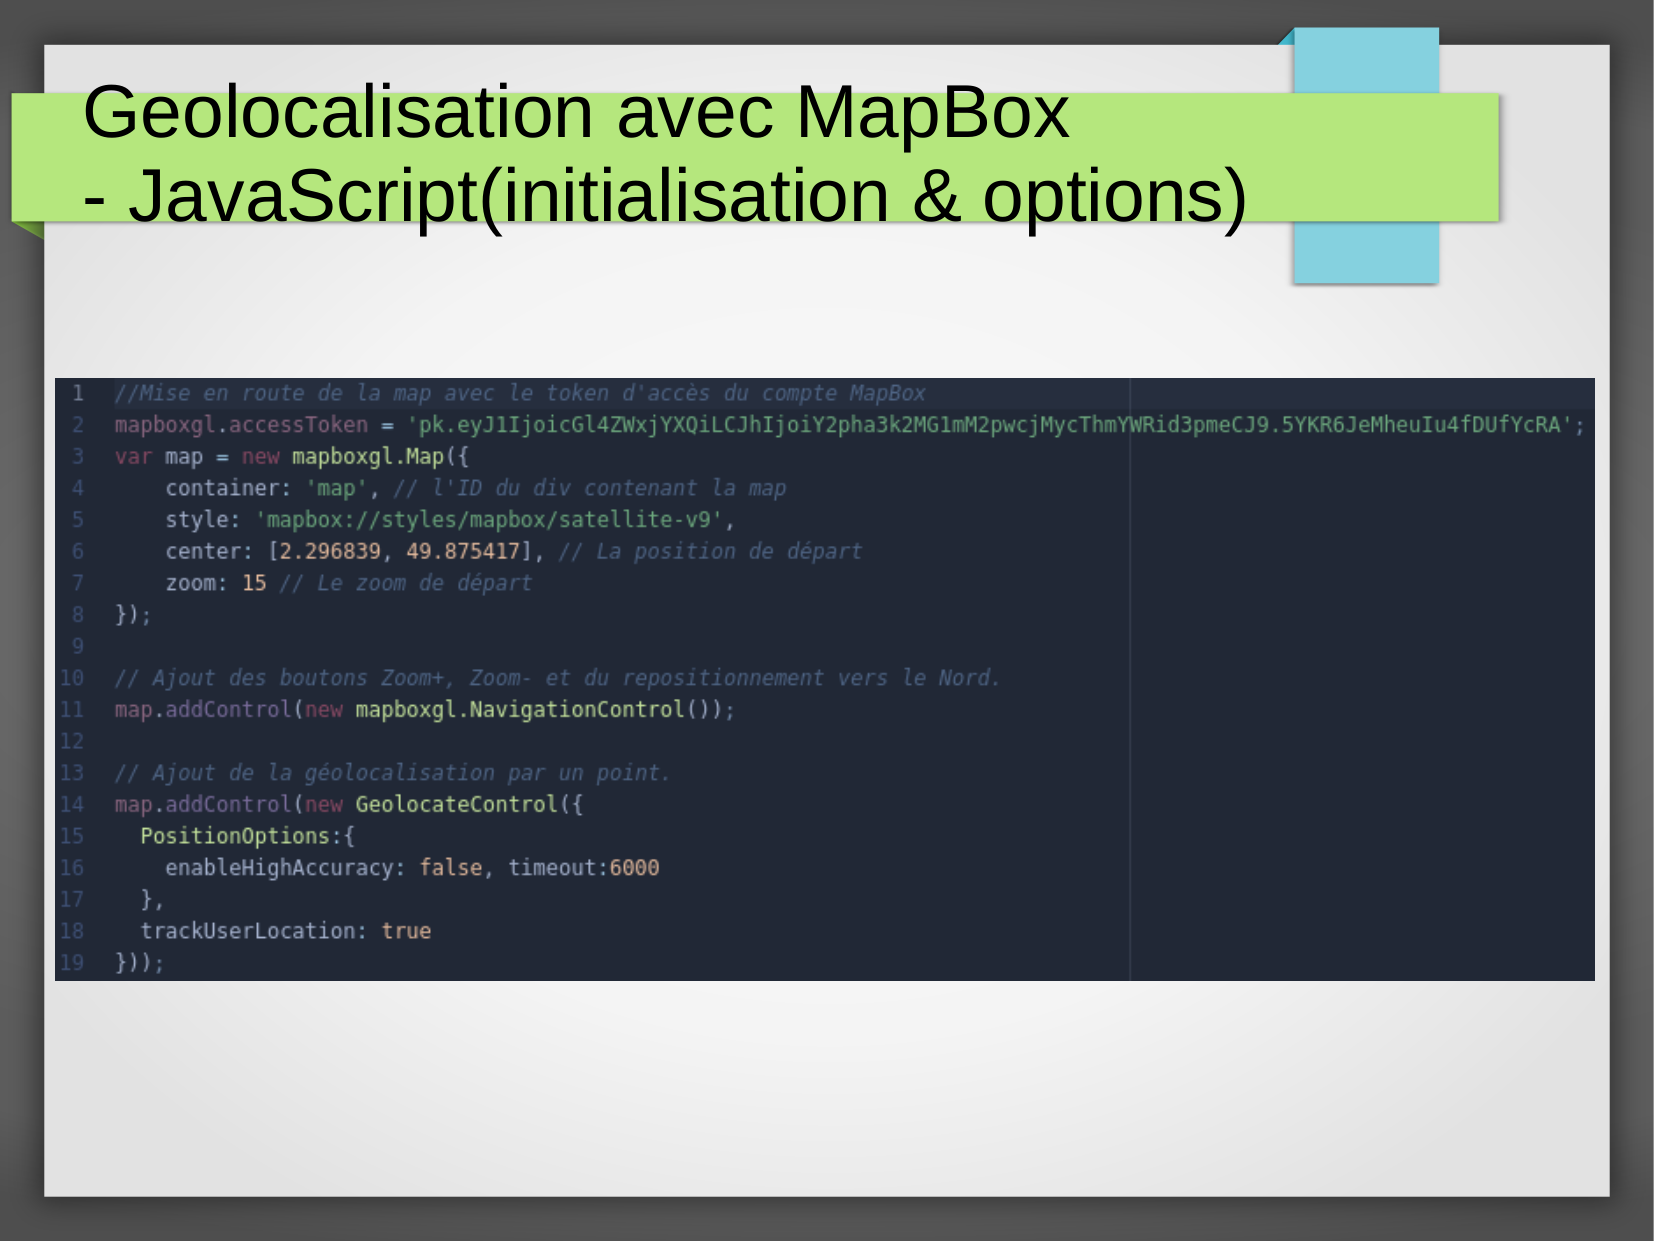

# Geolocalisation avec MapBox - JavaScript(initialisation & options)